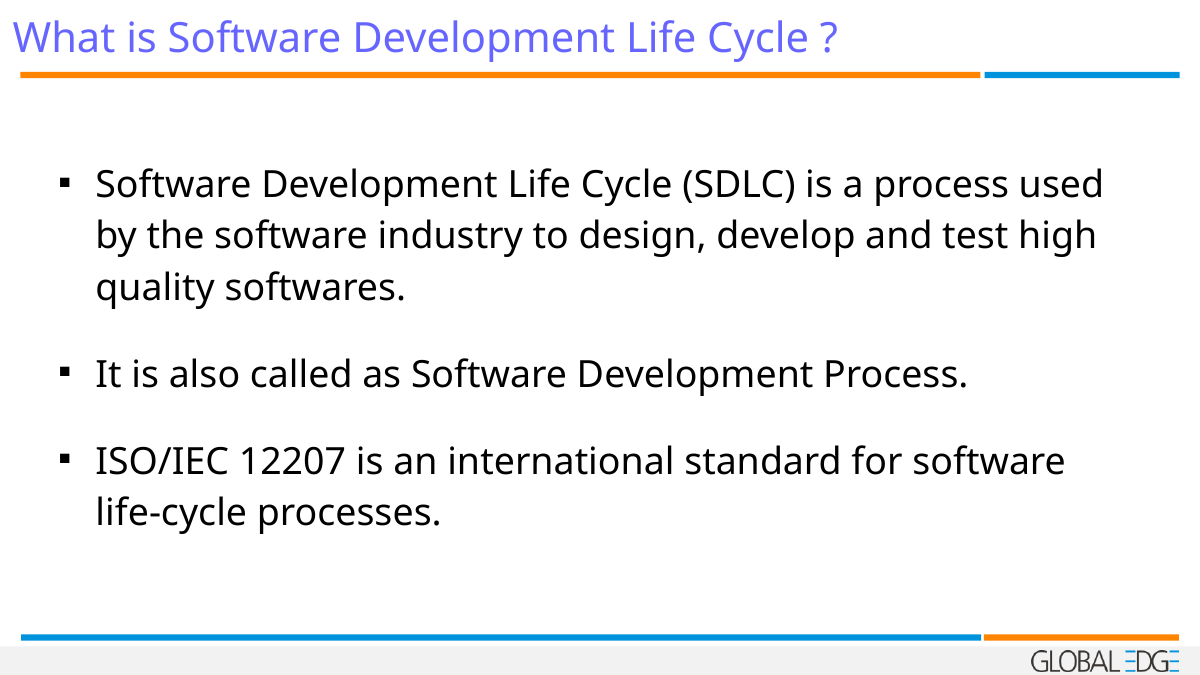

# What is Software Development Life Cycle ?
Software Development Life Cycle (SDLC) is a process used by the software industry to design, develop and test high quality softwares.
It is also called as Software Development Process.
ISO/IEC 12207 is an international standard for software life-cycle processes.